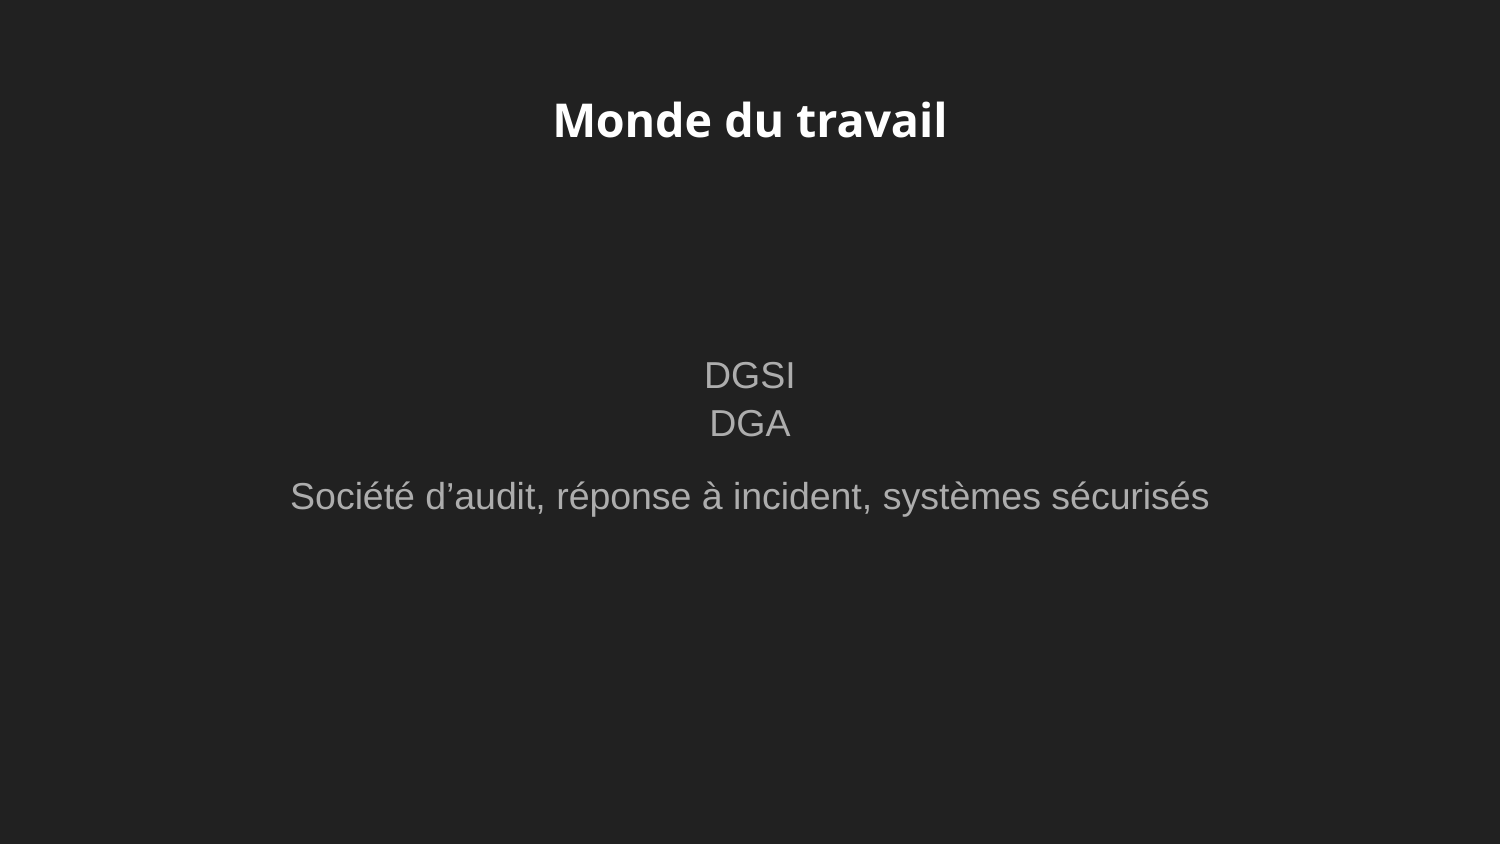

# Monde du travail
DGSI
DGA
Société d’audit, réponse à incident, systèmes sécurisés